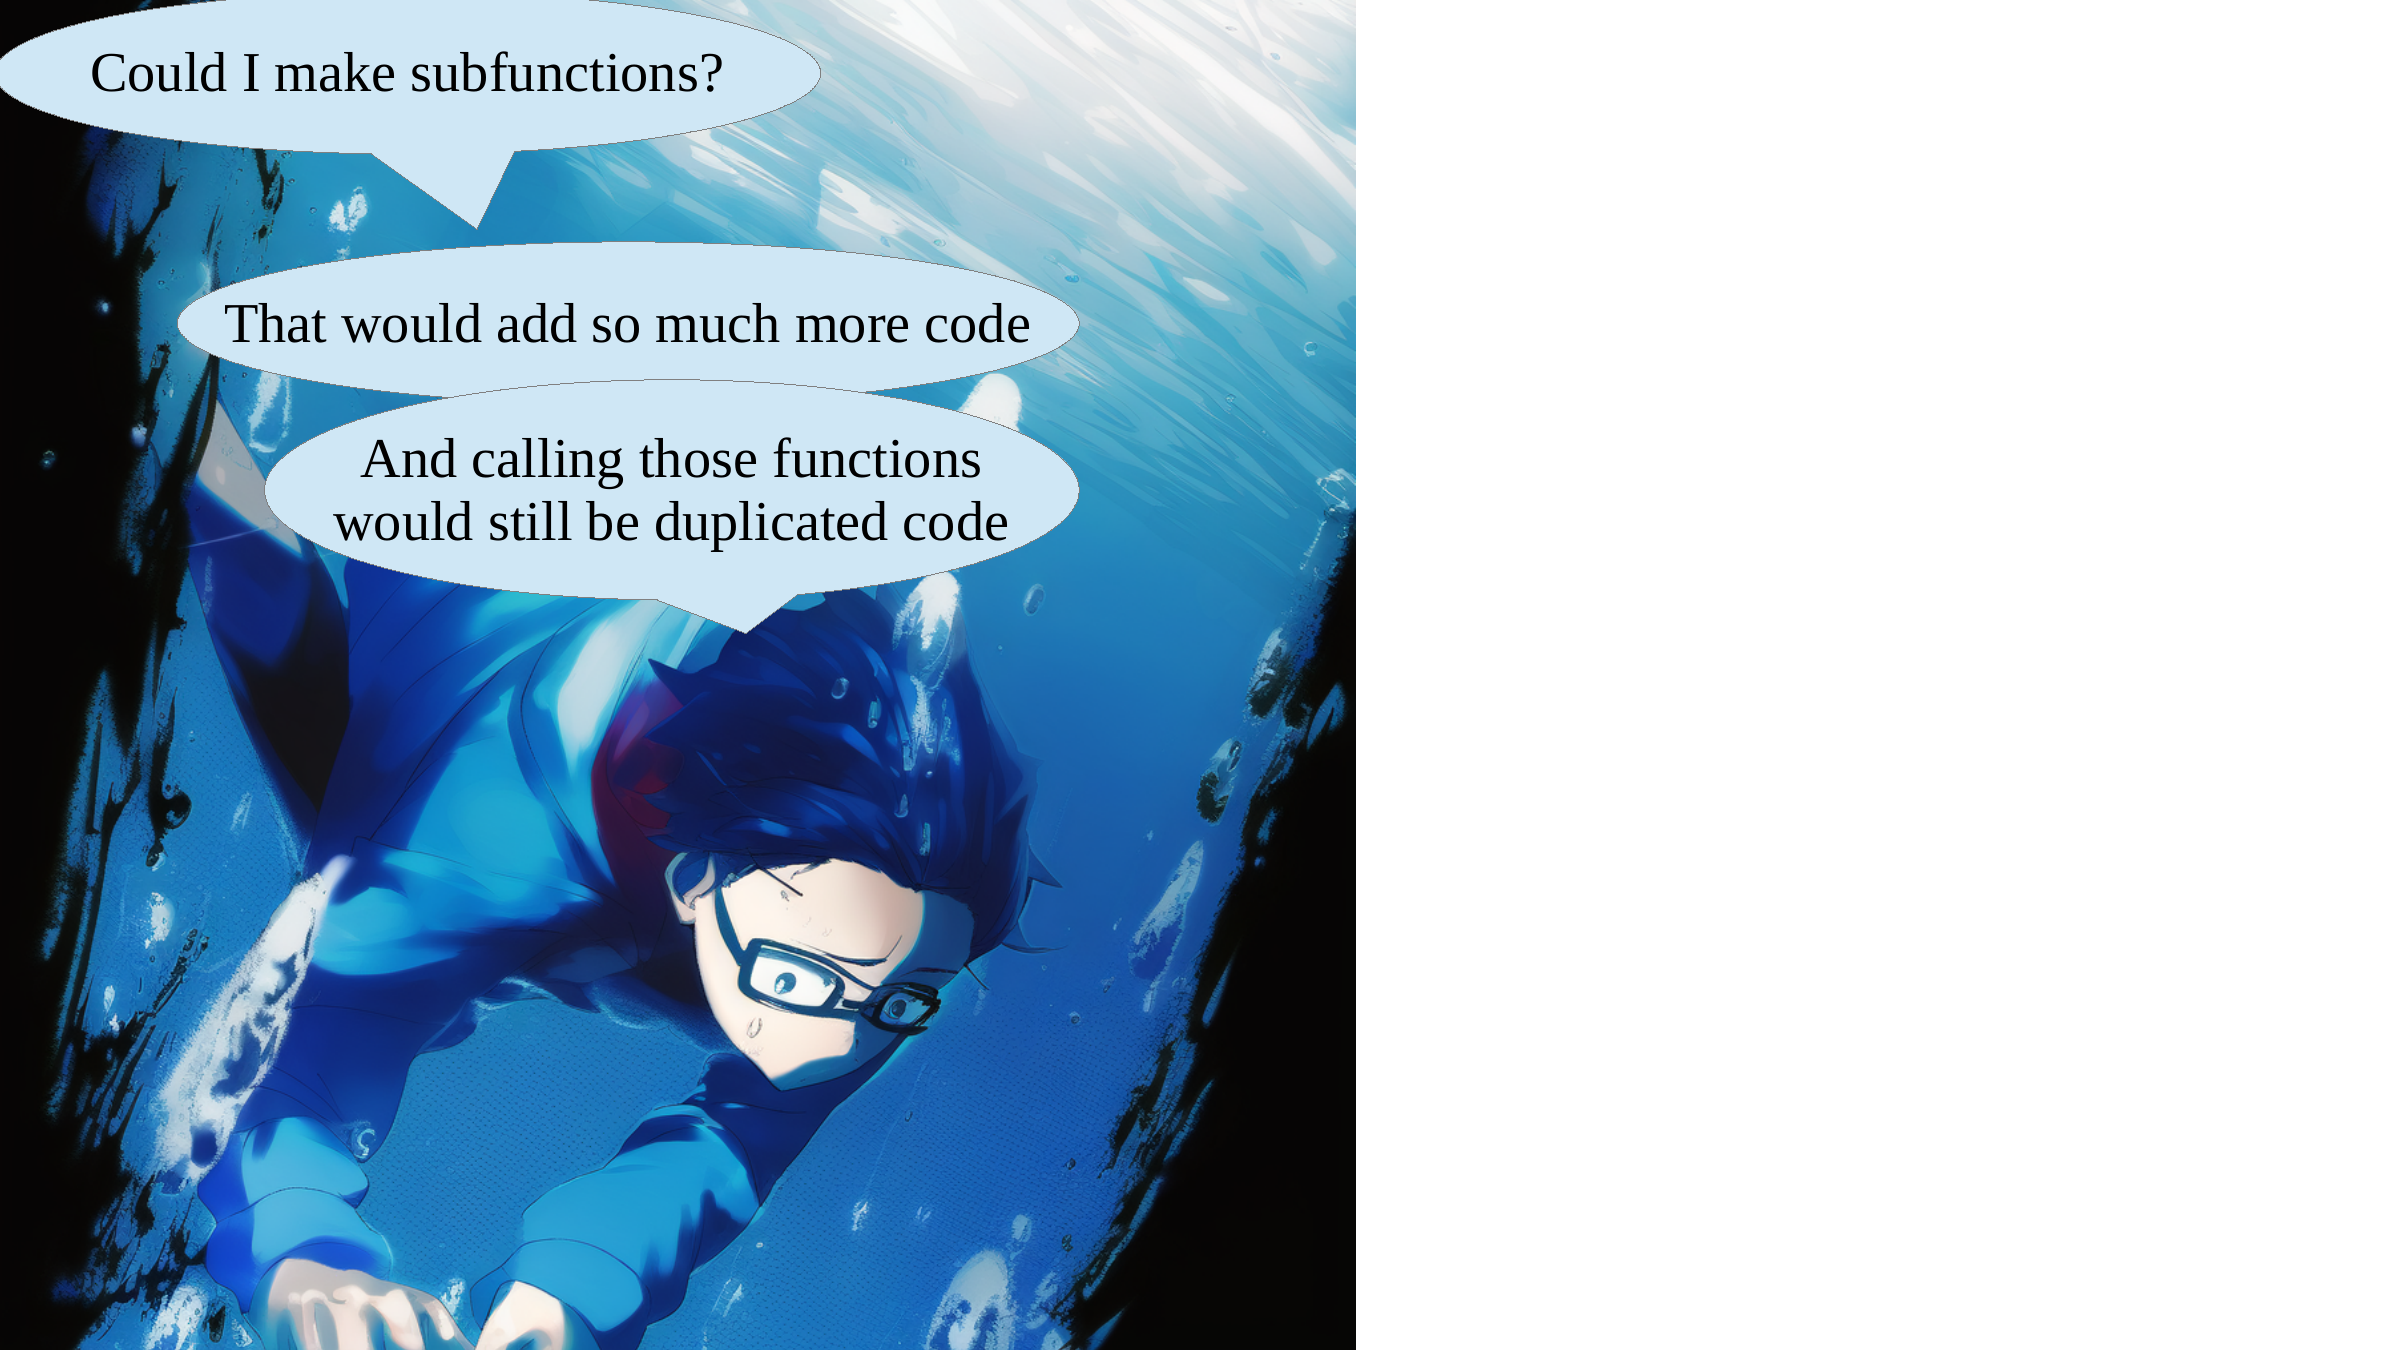

Could I make subfunctions?
That would add so much more code
And calling those functions
would still be duplicated code